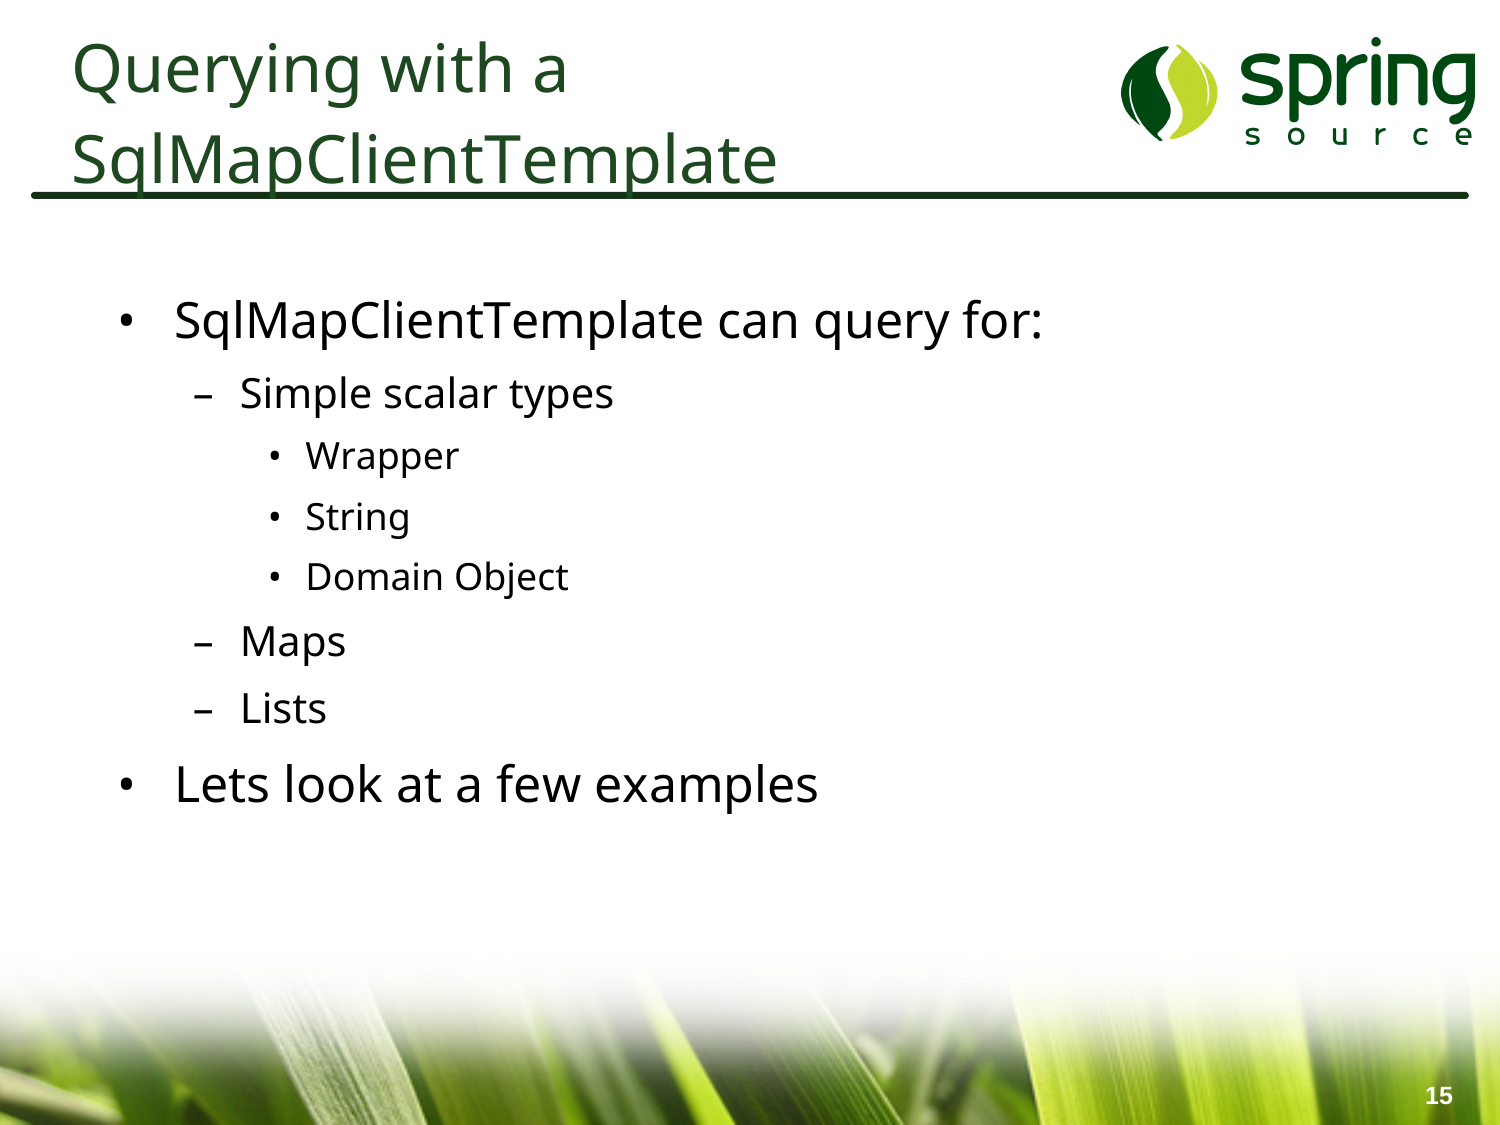

Querying with a SqlMapClientTemplate
# SqlMapClientTemplate can query for:
Simple scalar types
Wrapper
String
Domain Object
Maps
Lists
Lets look at a few examples